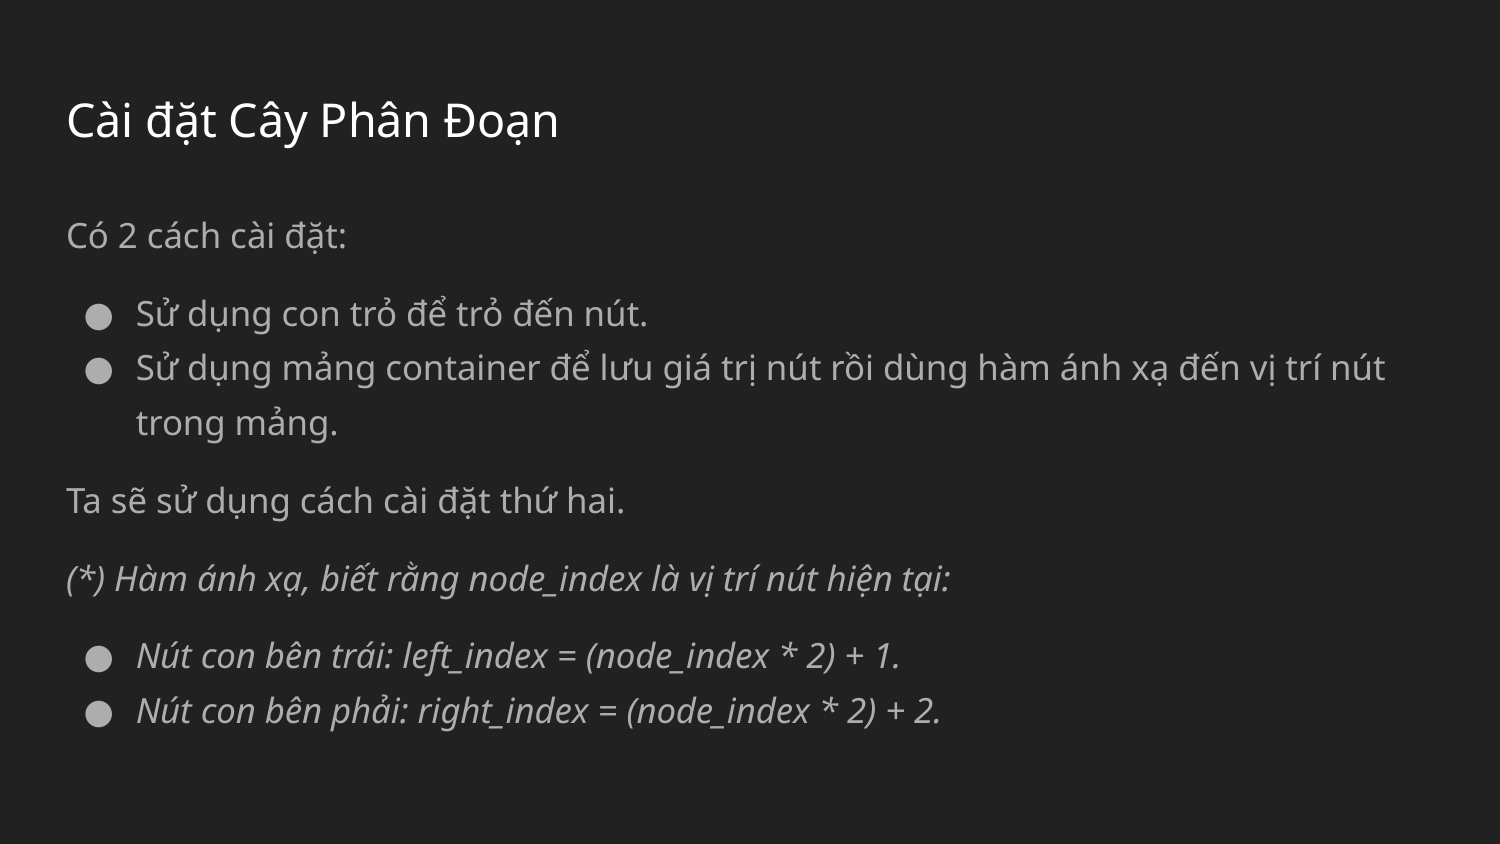

# Cài đặt Cây Phân Đoạn
Có 2 cách cài đặt:
Sử dụng con trỏ để trỏ đến nút.
Sử dụng mảng container để lưu giá trị nút rồi dùng hàm ánh xạ đến vị trí nút trong mảng.
Ta sẽ sử dụng cách cài đặt thứ hai.
(*) Hàm ánh xạ, biết rằng node_index là vị trí nút hiện tại:
Nút con bên trái: left_index = (node_index * 2) + 1.
Nút con bên phải: right_index = (node_index * 2) + 2.